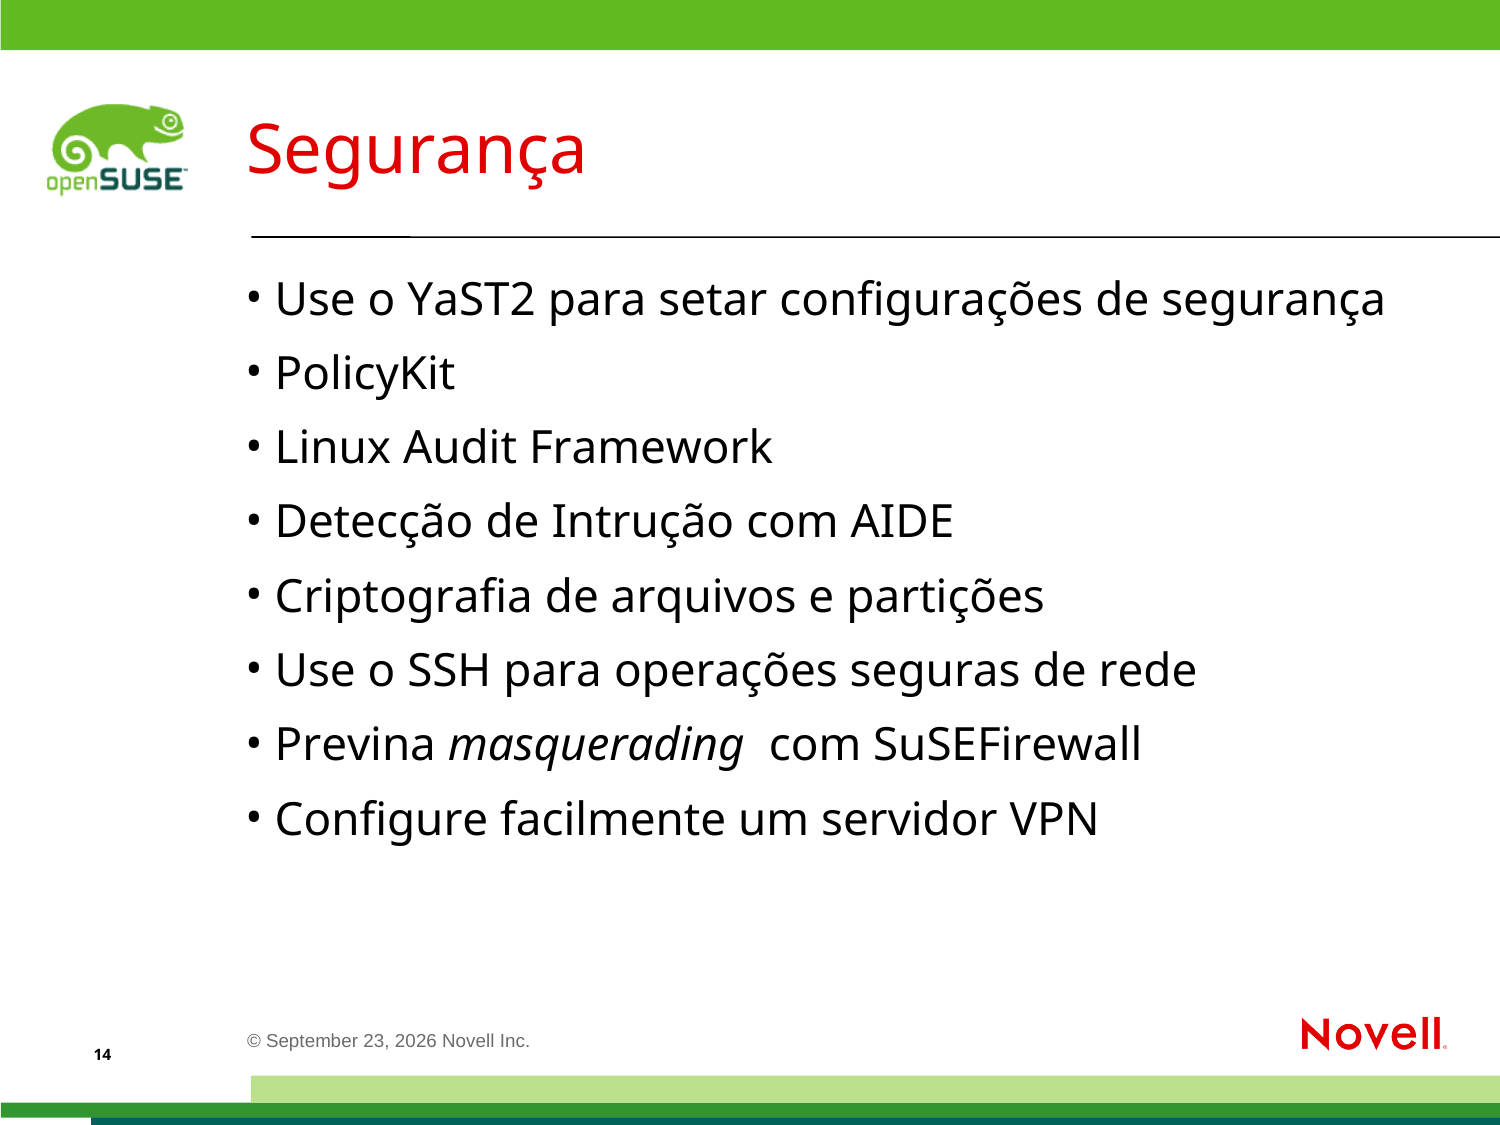

# Segurança
 Use o YaST2 para setar configurações de segurança
 PolicyKit
 Linux Audit Framework
 Detecção de Intrução com AIDE
 Criptografia de arquivos e partições
 Use o SSH para operações seguras de rede
 Previna masquerading com SuSEFirewall
 Configure facilmente um servidor VPN